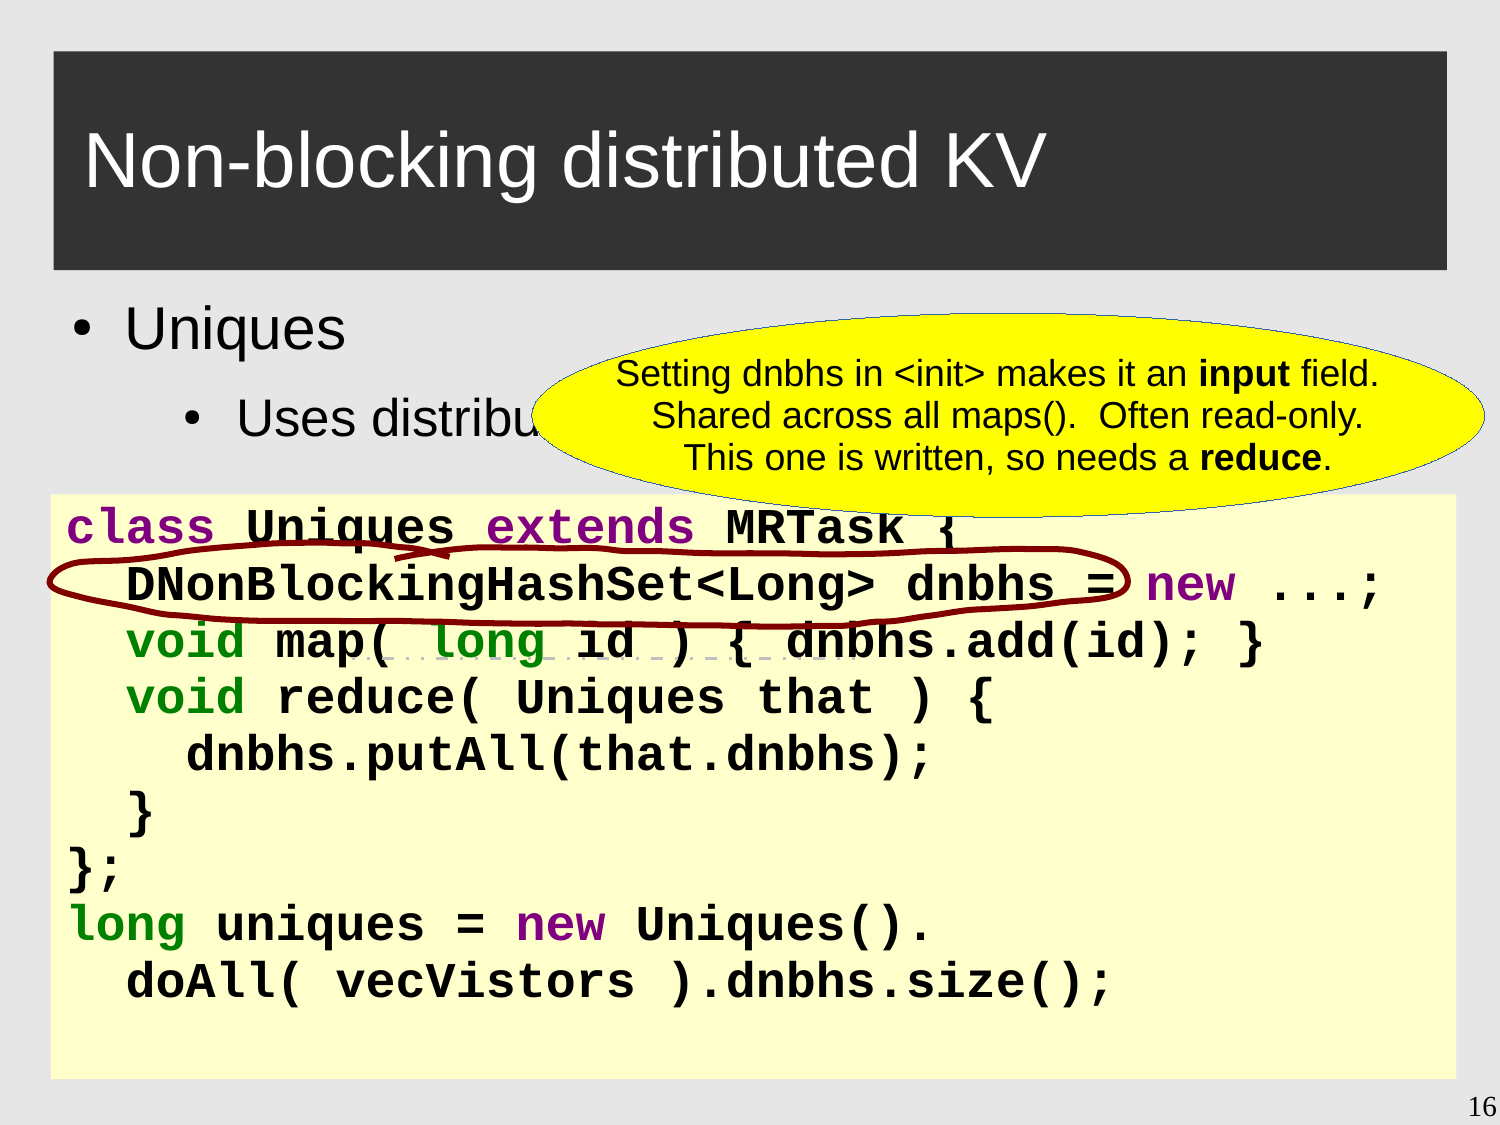

# Non-blocking distributed KV
Uniques
Uses distributed hash set
Setting dnbhs in <init> makes it an input field.
Shared across all maps(). Often read-only.
This one is written, so needs a reduce.
class Uniques extends MRTask {
 DNonBlockingHashSet<Long> dnbhs = new ...;
 void map( long id ) { dnbhs.add(id); }
 void reduce( Uniques that ) {
 dnbhs.putAll(that.dnbhs);
 }
};
long uniques = new Uniques().
 doAll( vecVistors ).dnbhs.size();
16